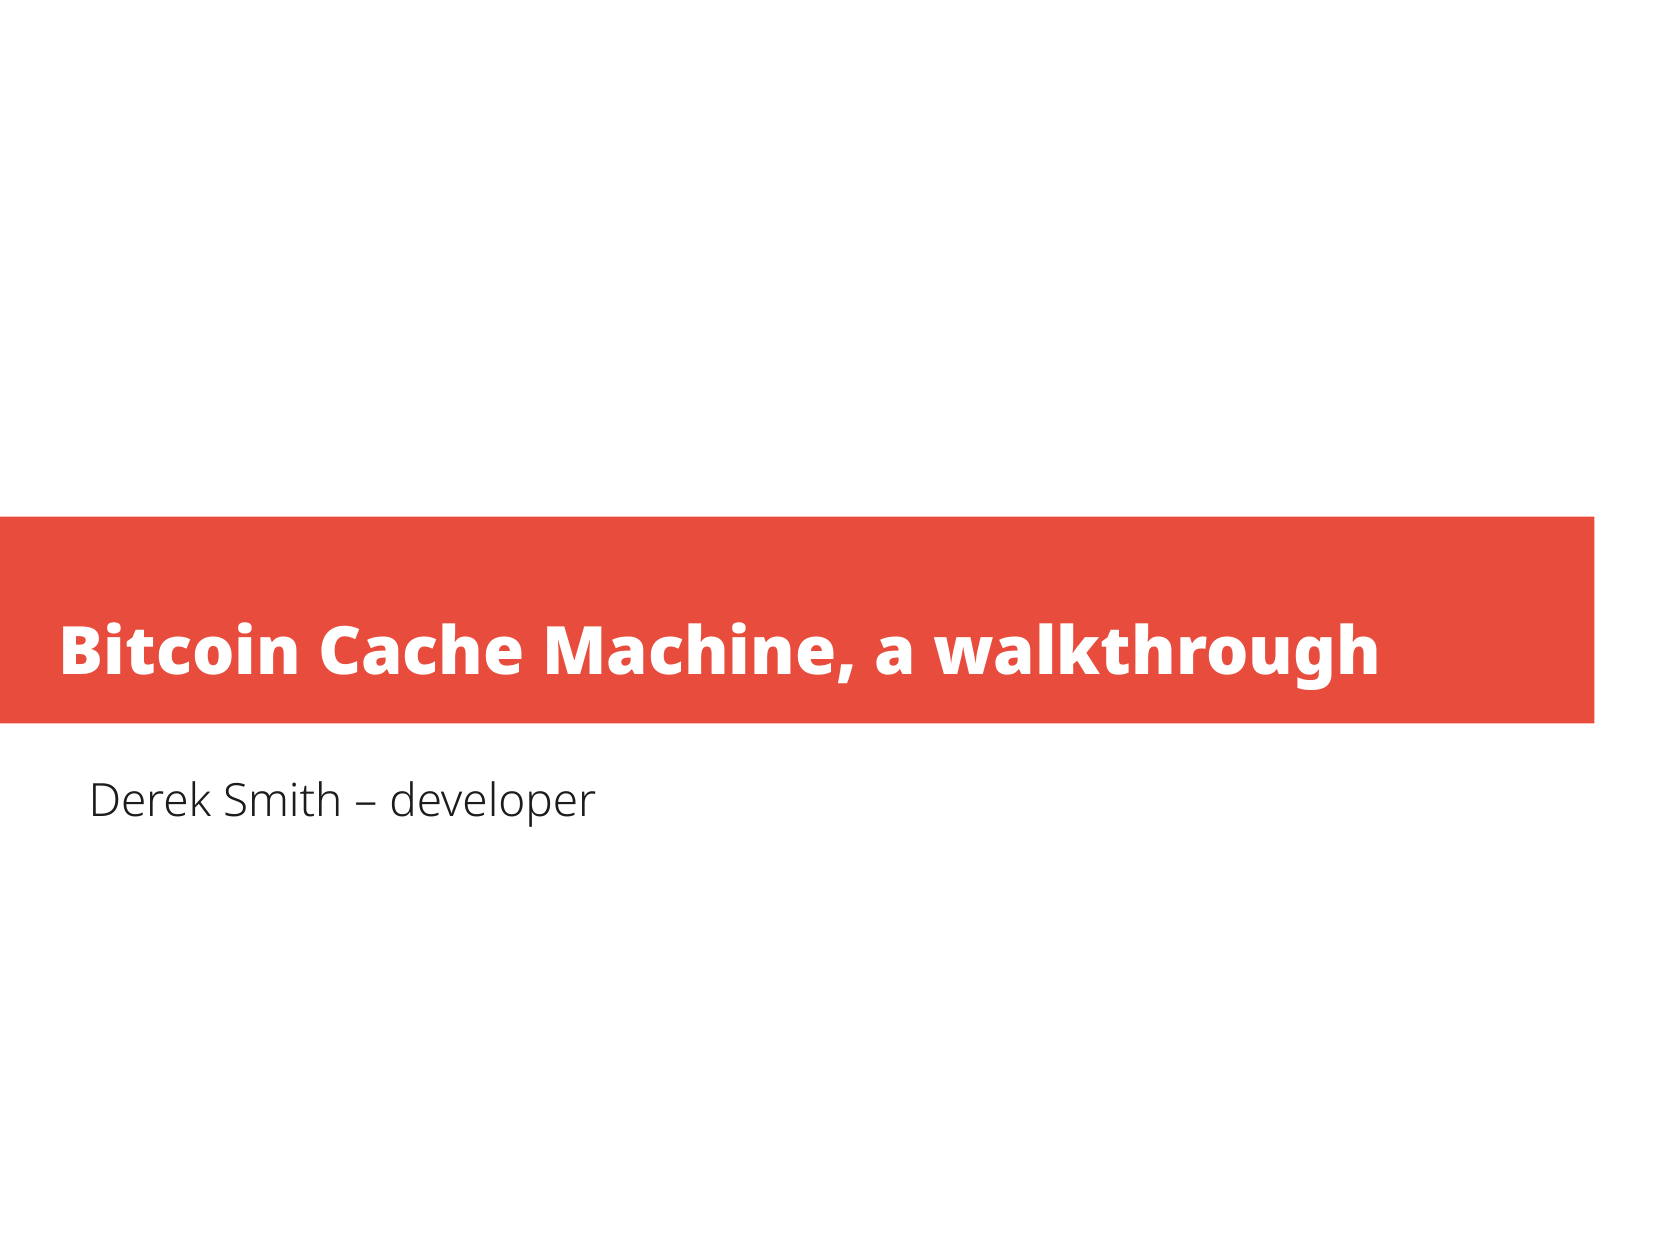

# Bitcoin Cache Machine, a walkthrough
Derek Smith – developer